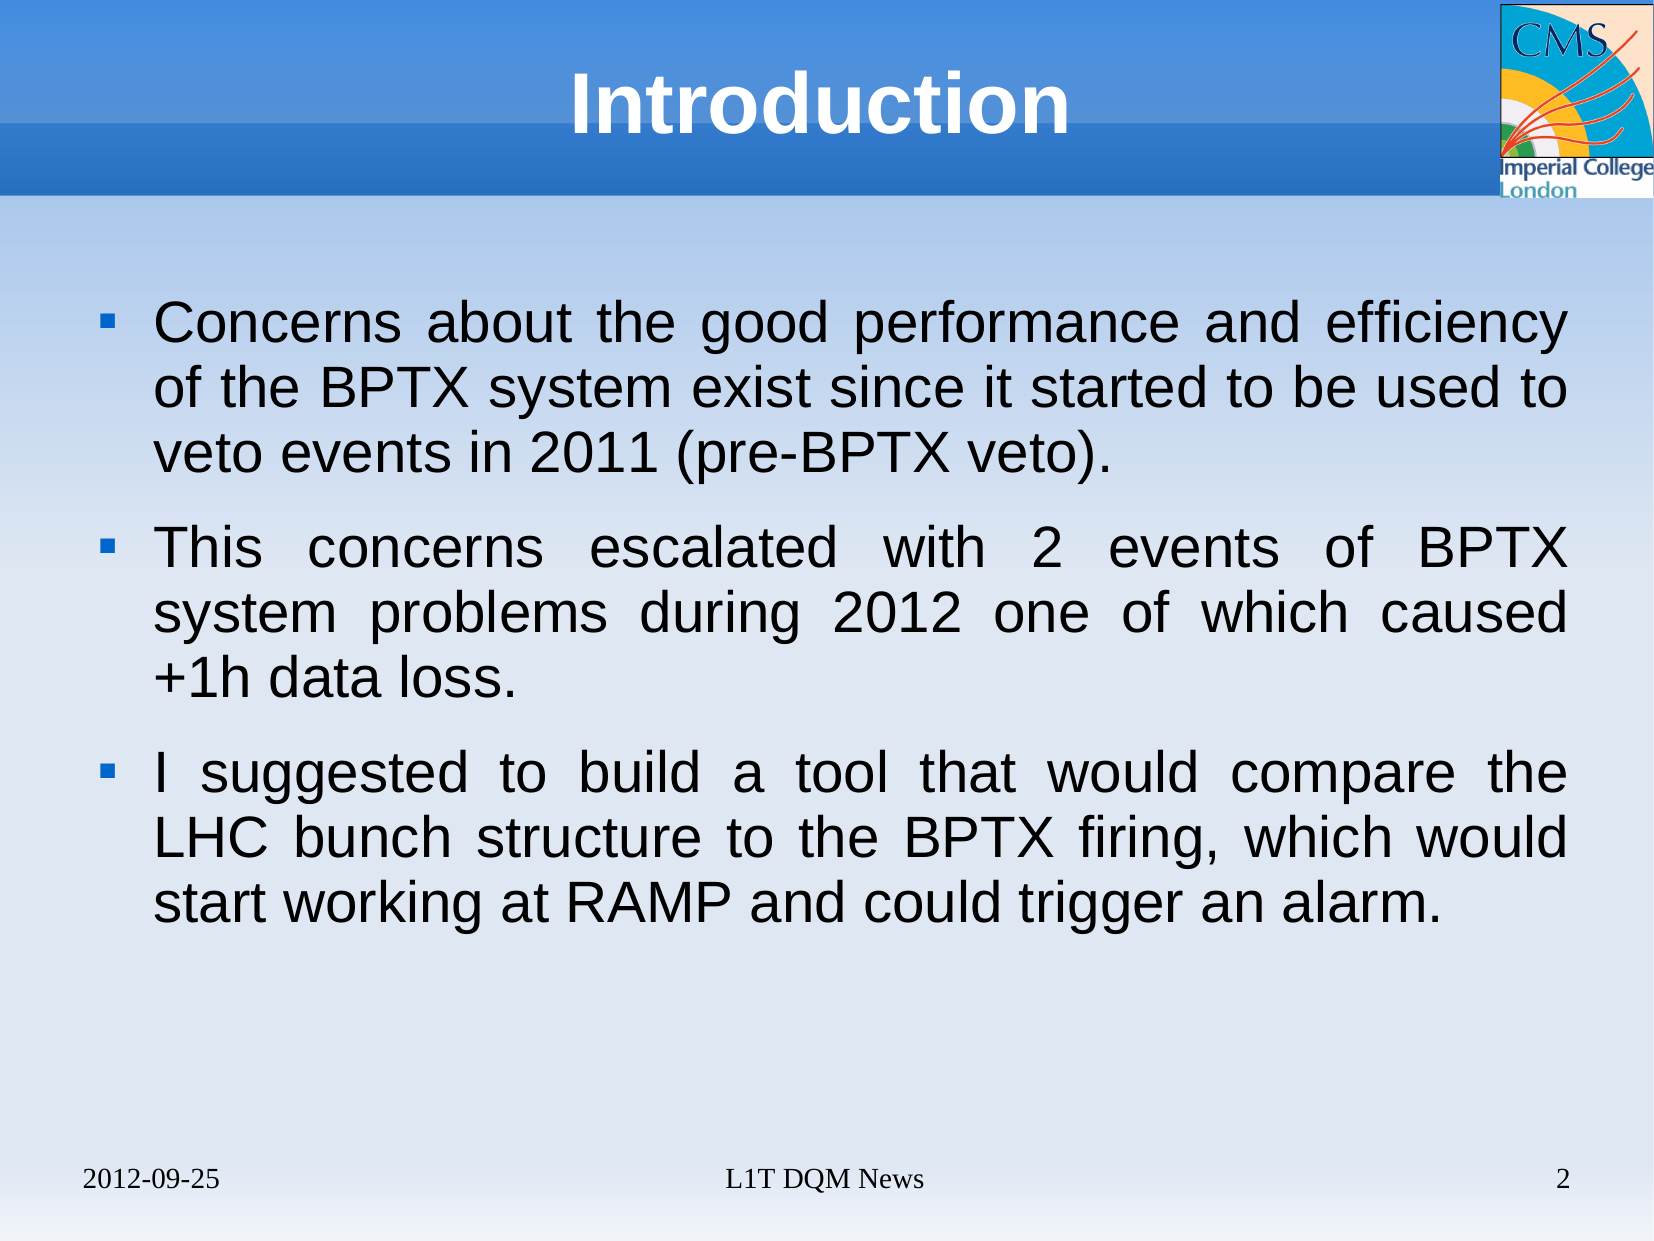

# Introduction
Concerns about the good performance and efficiency of the BPTX system exist since it started to be used to veto events in 2011 (pre-BPTX veto).
This concerns escalated with 2 events of BPTX system problems during 2012 one of which caused +1h data loss.
I suggested to build a tool that would compare the LHC bunch structure to the BPTX firing, which would start working at RAMP and could trigger an alarm.
2012-09-25
L1T DQM News
2